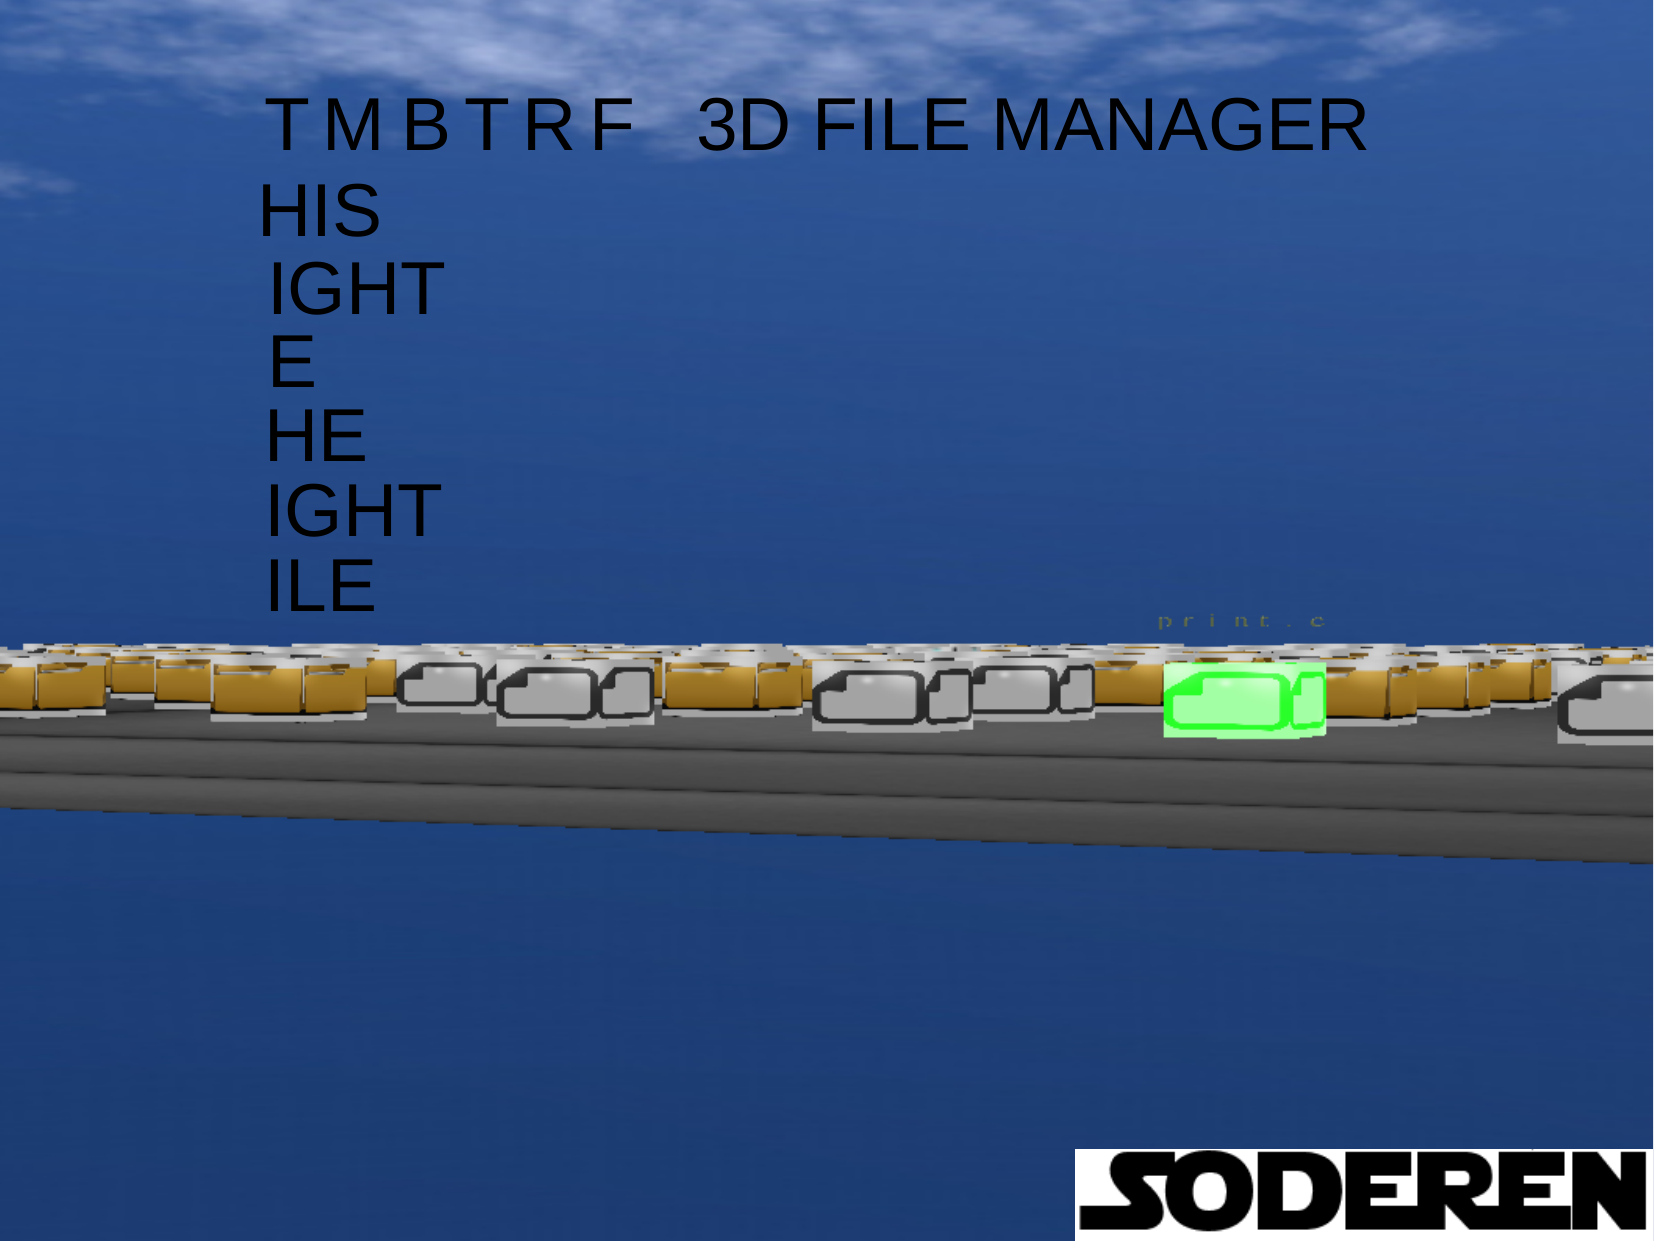

T
M
B
T
R
F
3D FILE MANAGER
HIS
IGHT
E
HE
IGHT
ILE